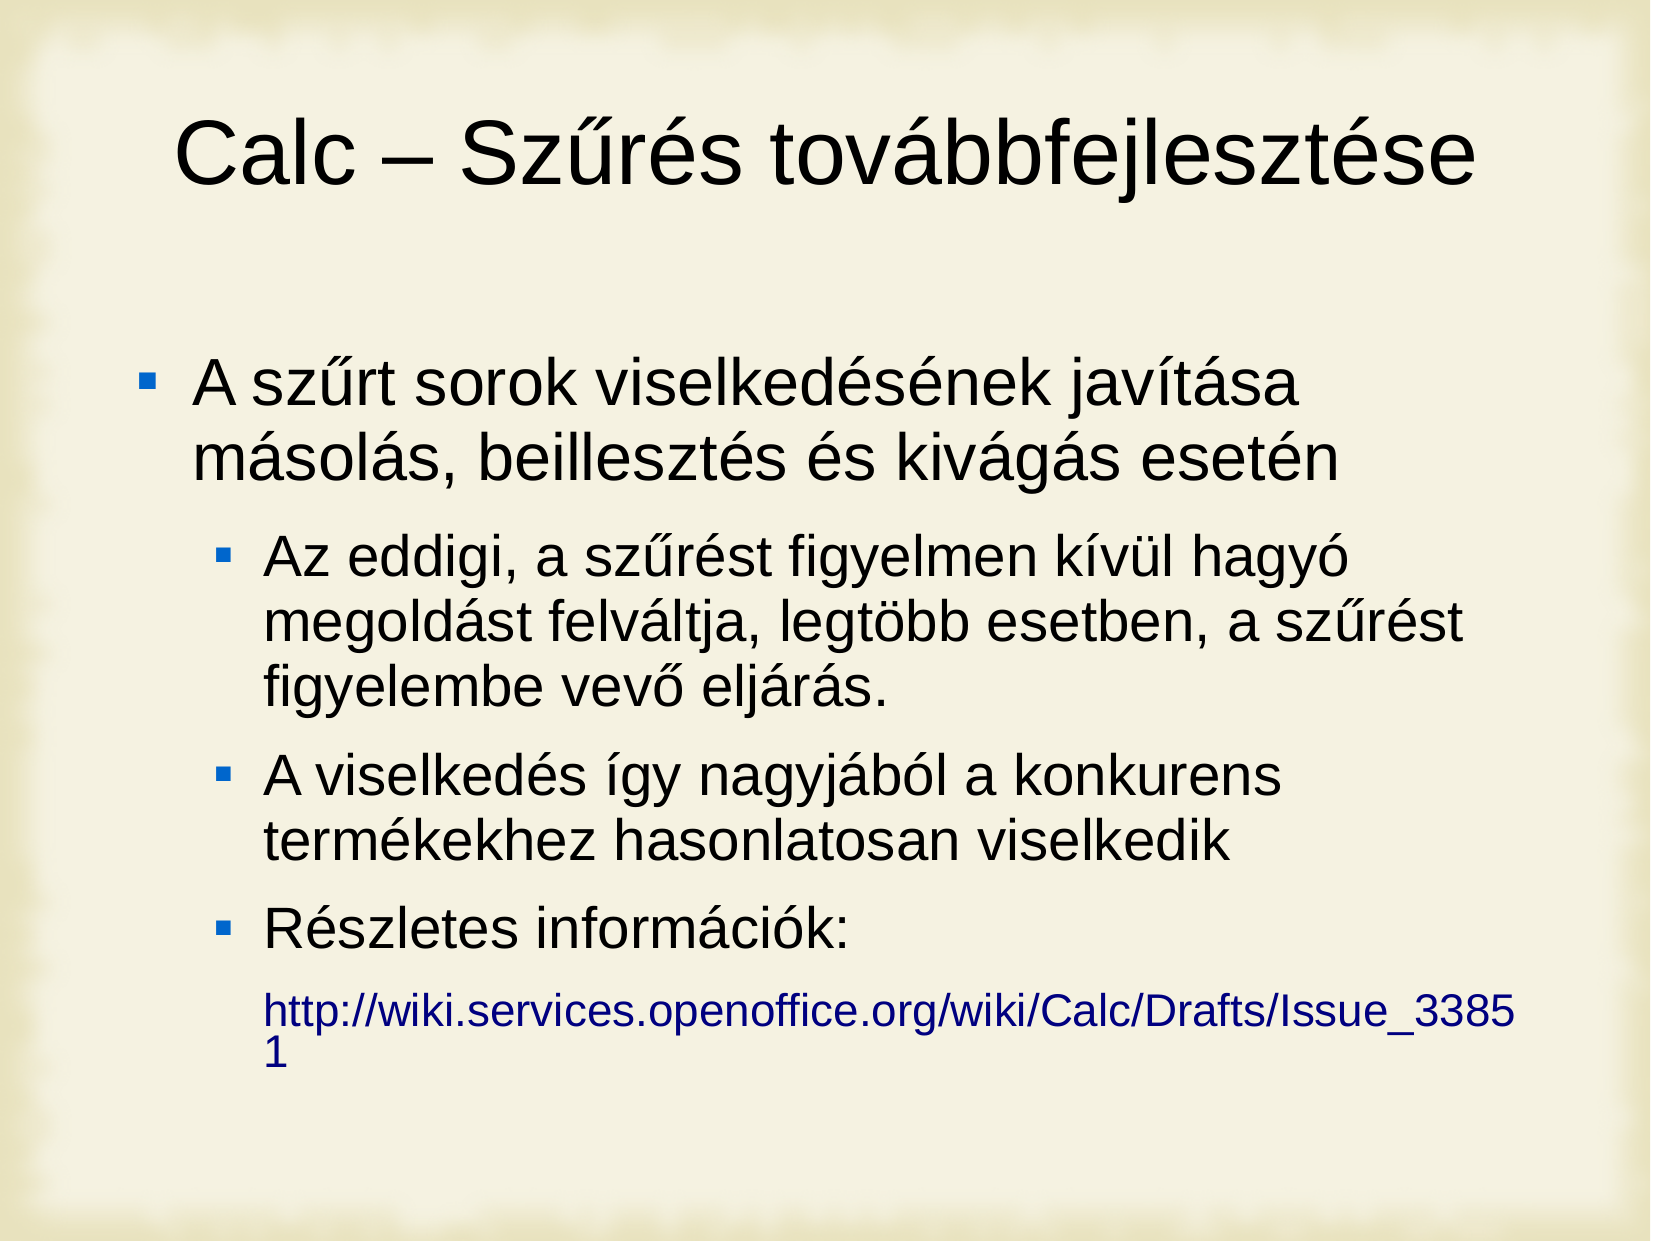

# Calc – Szűrés továbbfejlesztése
A szűrt sorok viselkedésének javítása másolás, beillesztés és kivágás esetén
Az eddigi, a szűrést figyelmen kívül hagyó megoldást felváltja, legtöbb esetben, a szűrést figyelembe vevő eljárás.
A viselkedés így nagyjából a konkurens termékekhez hasonlatosan viselkedik
Részletes információk:
http://wiki.services.openoffice.org/wiki/Calc/Drafts/Issue_33851